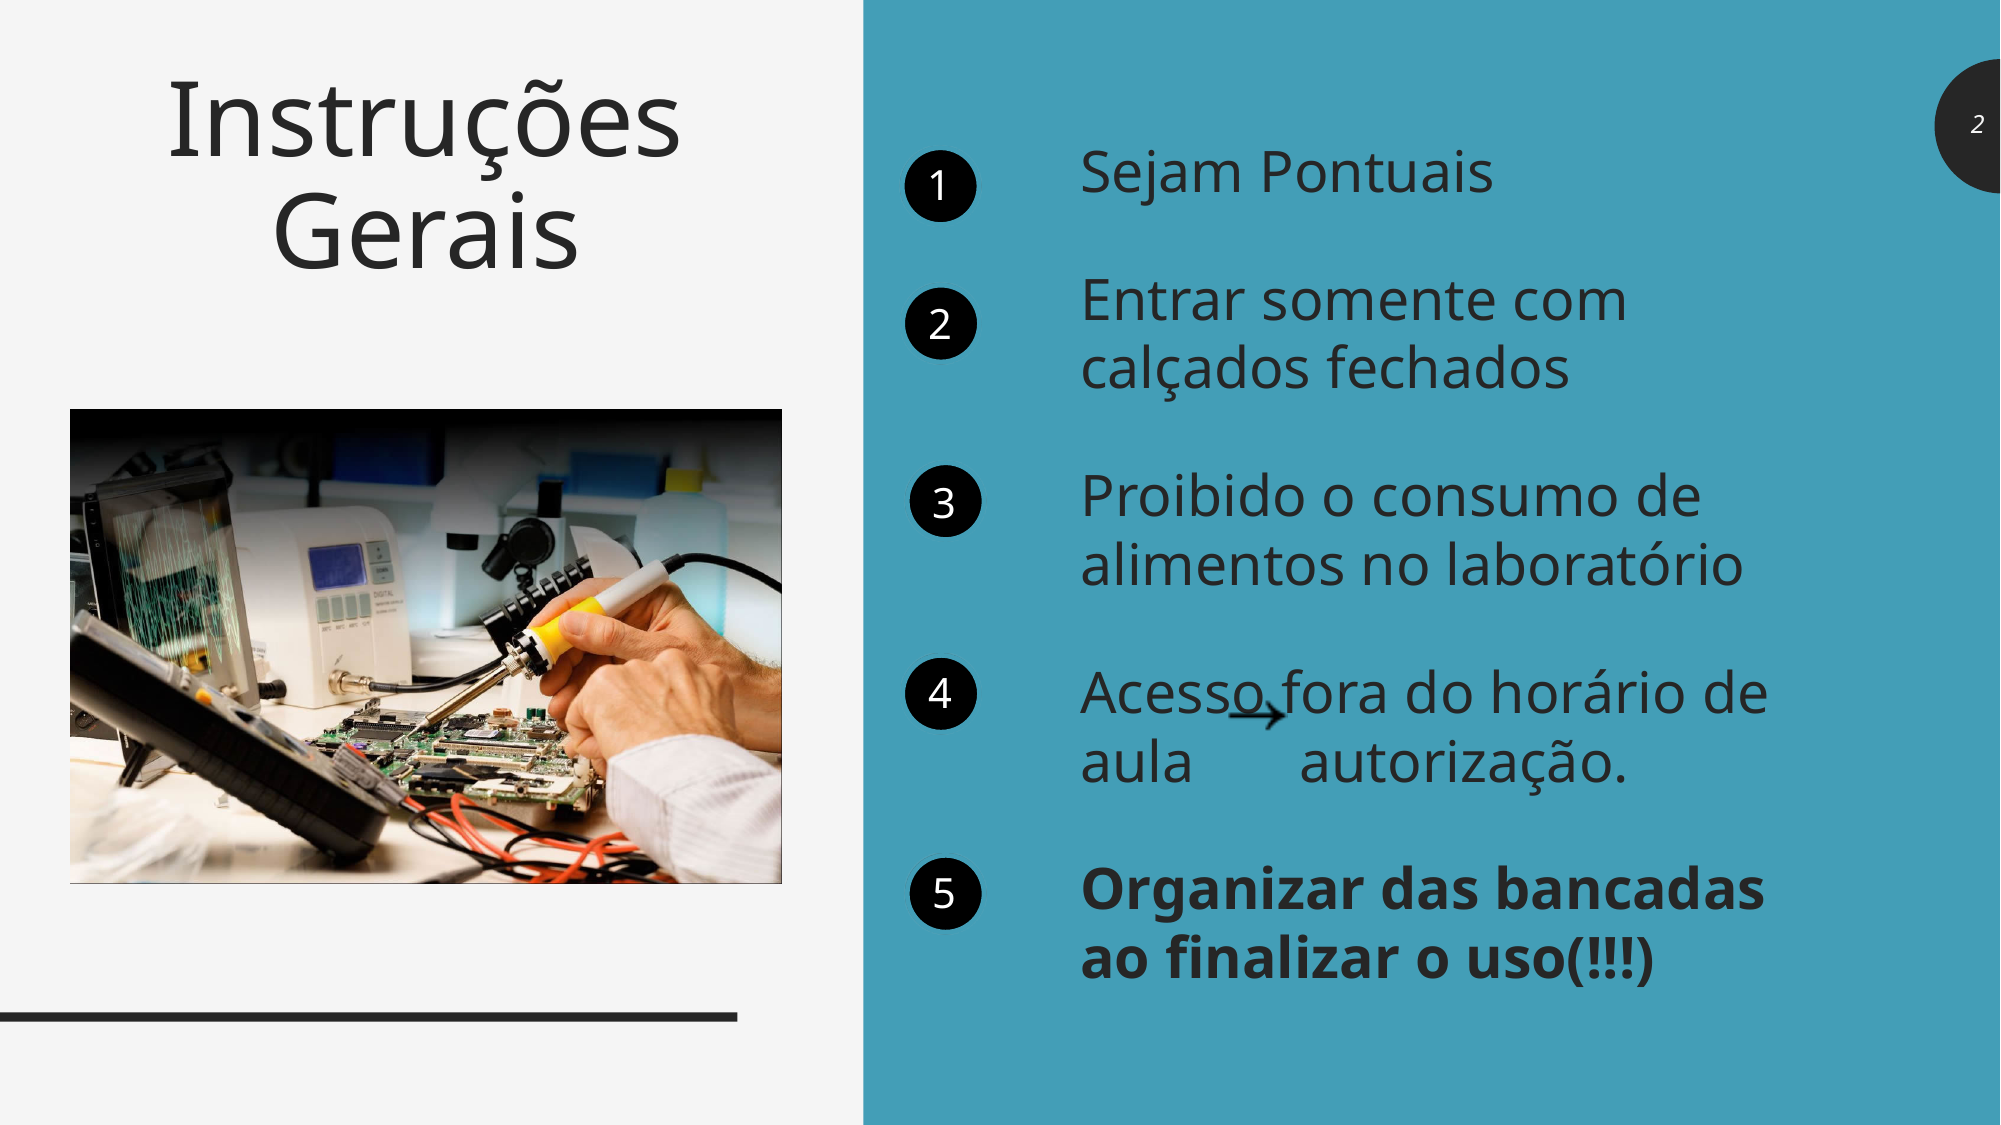

# Instruções Gerais
Sejam Pontuais
Entrar somente com calçados fechados
Proibido o consumo de alimentos no laboratório
Acesso fora do horário de aula autorização.
Organizar das bancadas ao finalizar o uso(!!!)
1
2
3
4
5